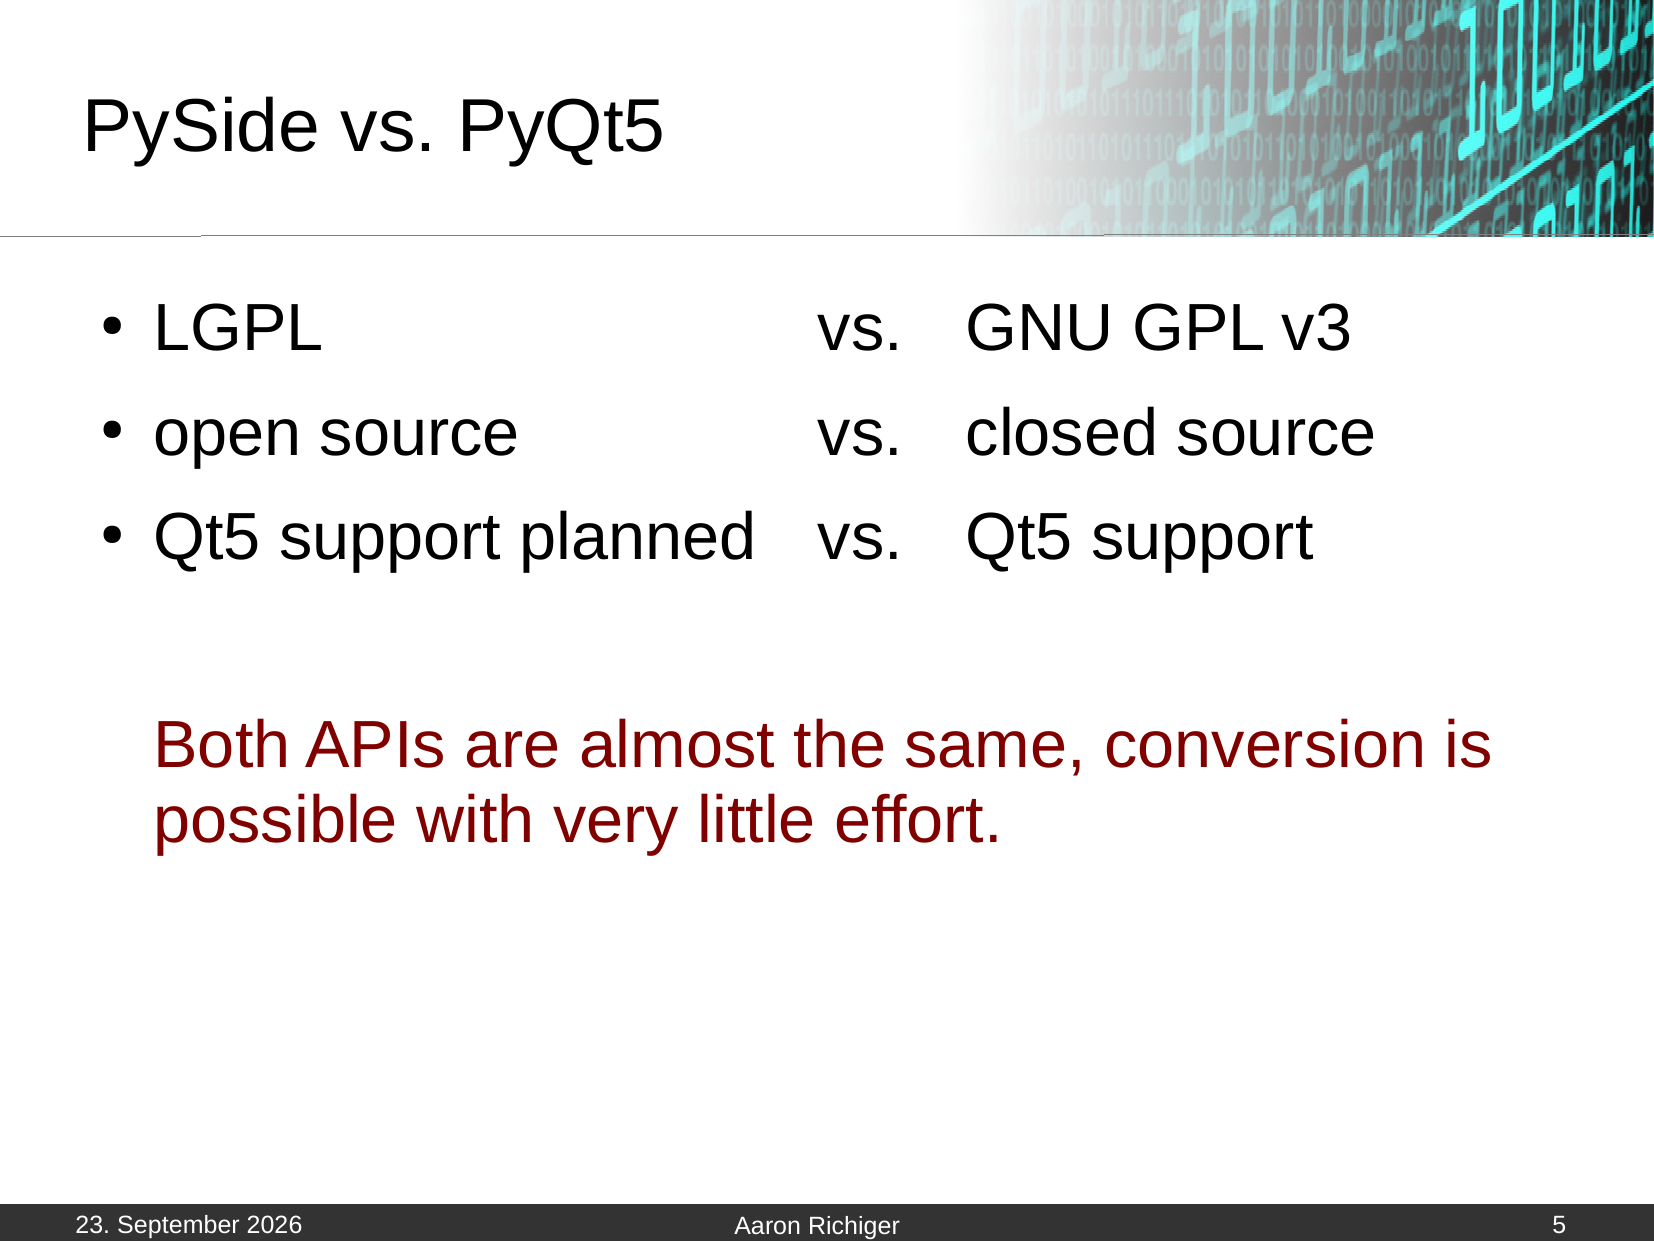

# PySide vs. PyQt5
LGPL 							vs. 	GNU GPL v3
open source 				vs. 	closed source
Qt5 support planned	vs. 	Qt5 support
Both APIs are almost the same, conversion is possible with very little effort.
5
Aaron Richiger